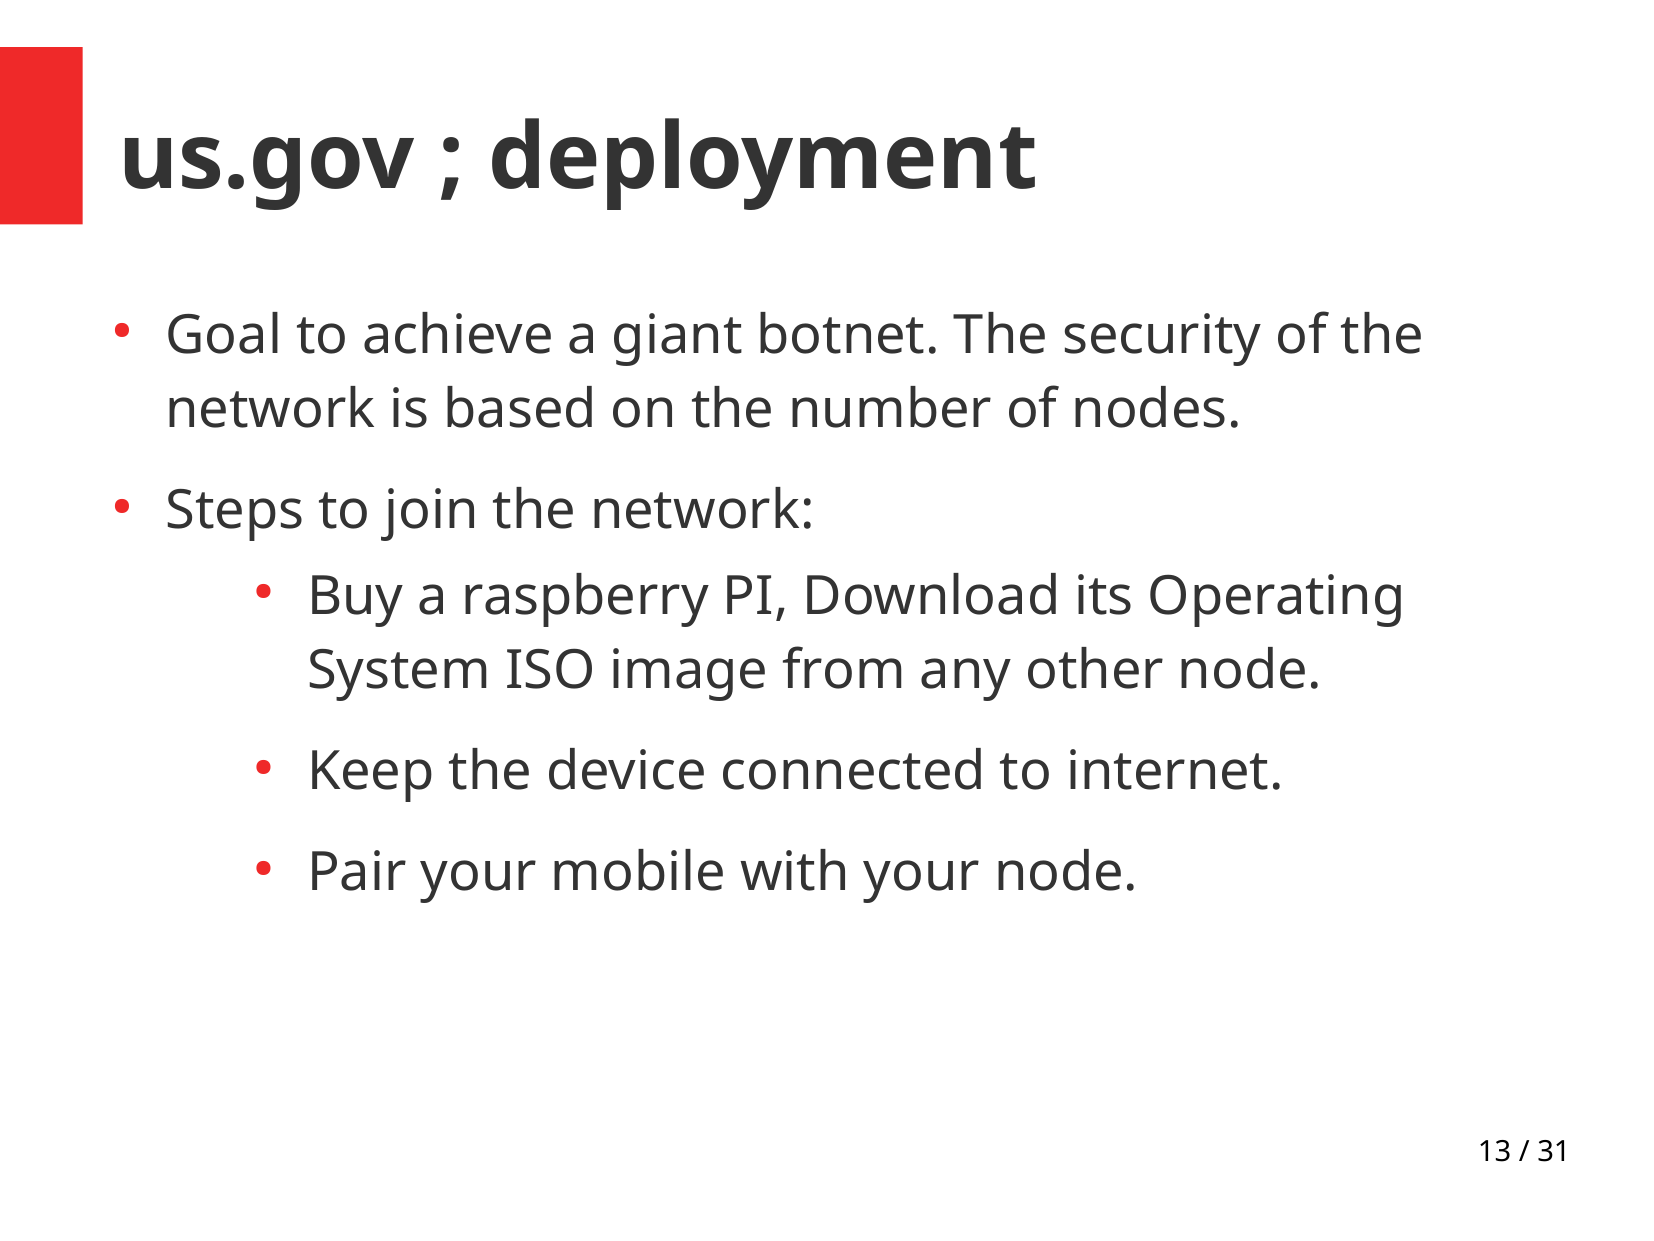

# us.gov ; deployment
Goal to achieve a giant botnet. The security of the network is based on the number of nodes.
Steps to join the network:
Buy a raspberry PI, Download its Operating System ISO image from any other node.
Keep the device connected to internet.
Pair your mobile with your node.
13